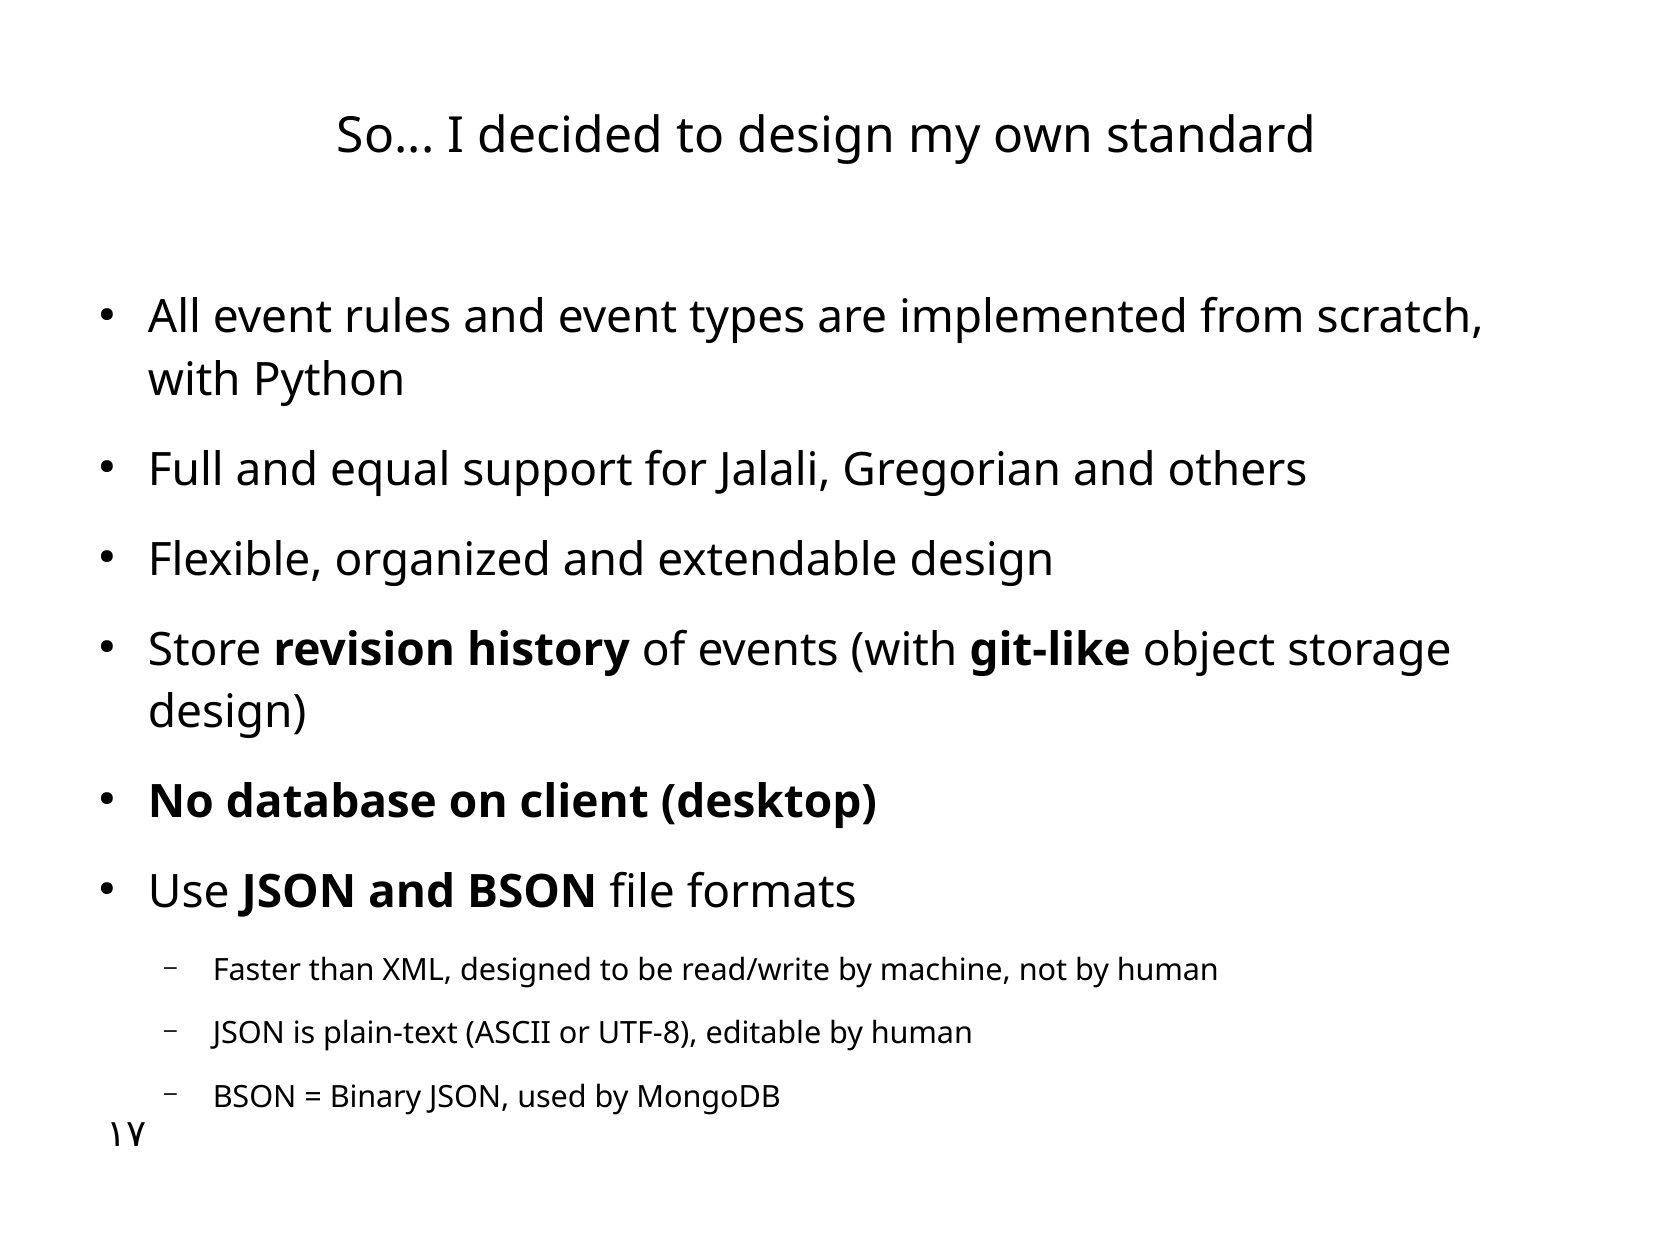

# So... I decided to design my own standard
All event rules and event types are implemented from scratch, with Python
Full and equal support for Jalali, Gregorian and others
Flexible, organized and extendable design
Store revision history of events (with git-like object storage design)
No database on client (desktop)
Use JSON and BSON file formats
Faster than XML, designed to be read/write by machine, not by human
JSON is plain-text (ASCII or UTF-8), editable by human
BSON = Binary JSON, used by MongoDB
۱۷